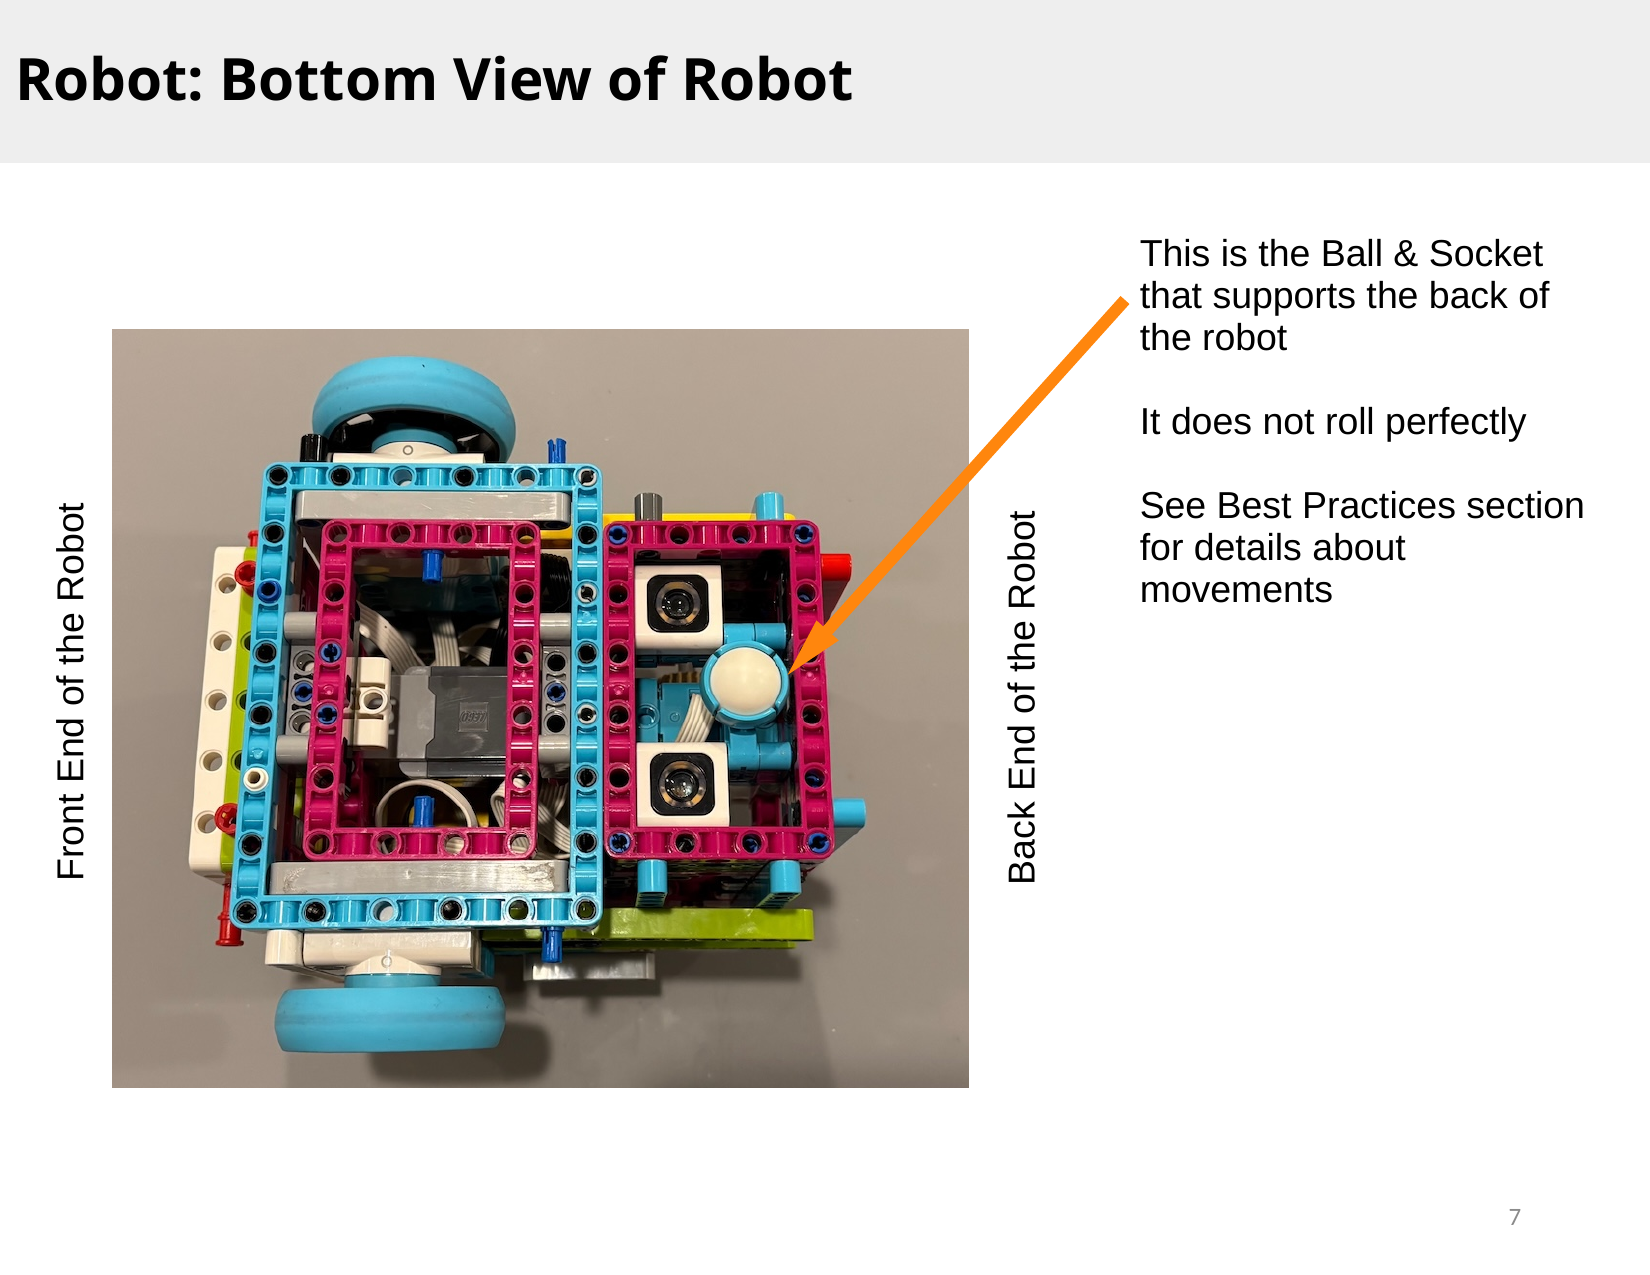

# Robot: Bottom View of Robot
This is the Ball & Socket that supports the back of the robot
It does not roll perfectly
See Best Practices section for details about movements
Front End of the Robot
Back End of the Robot
7